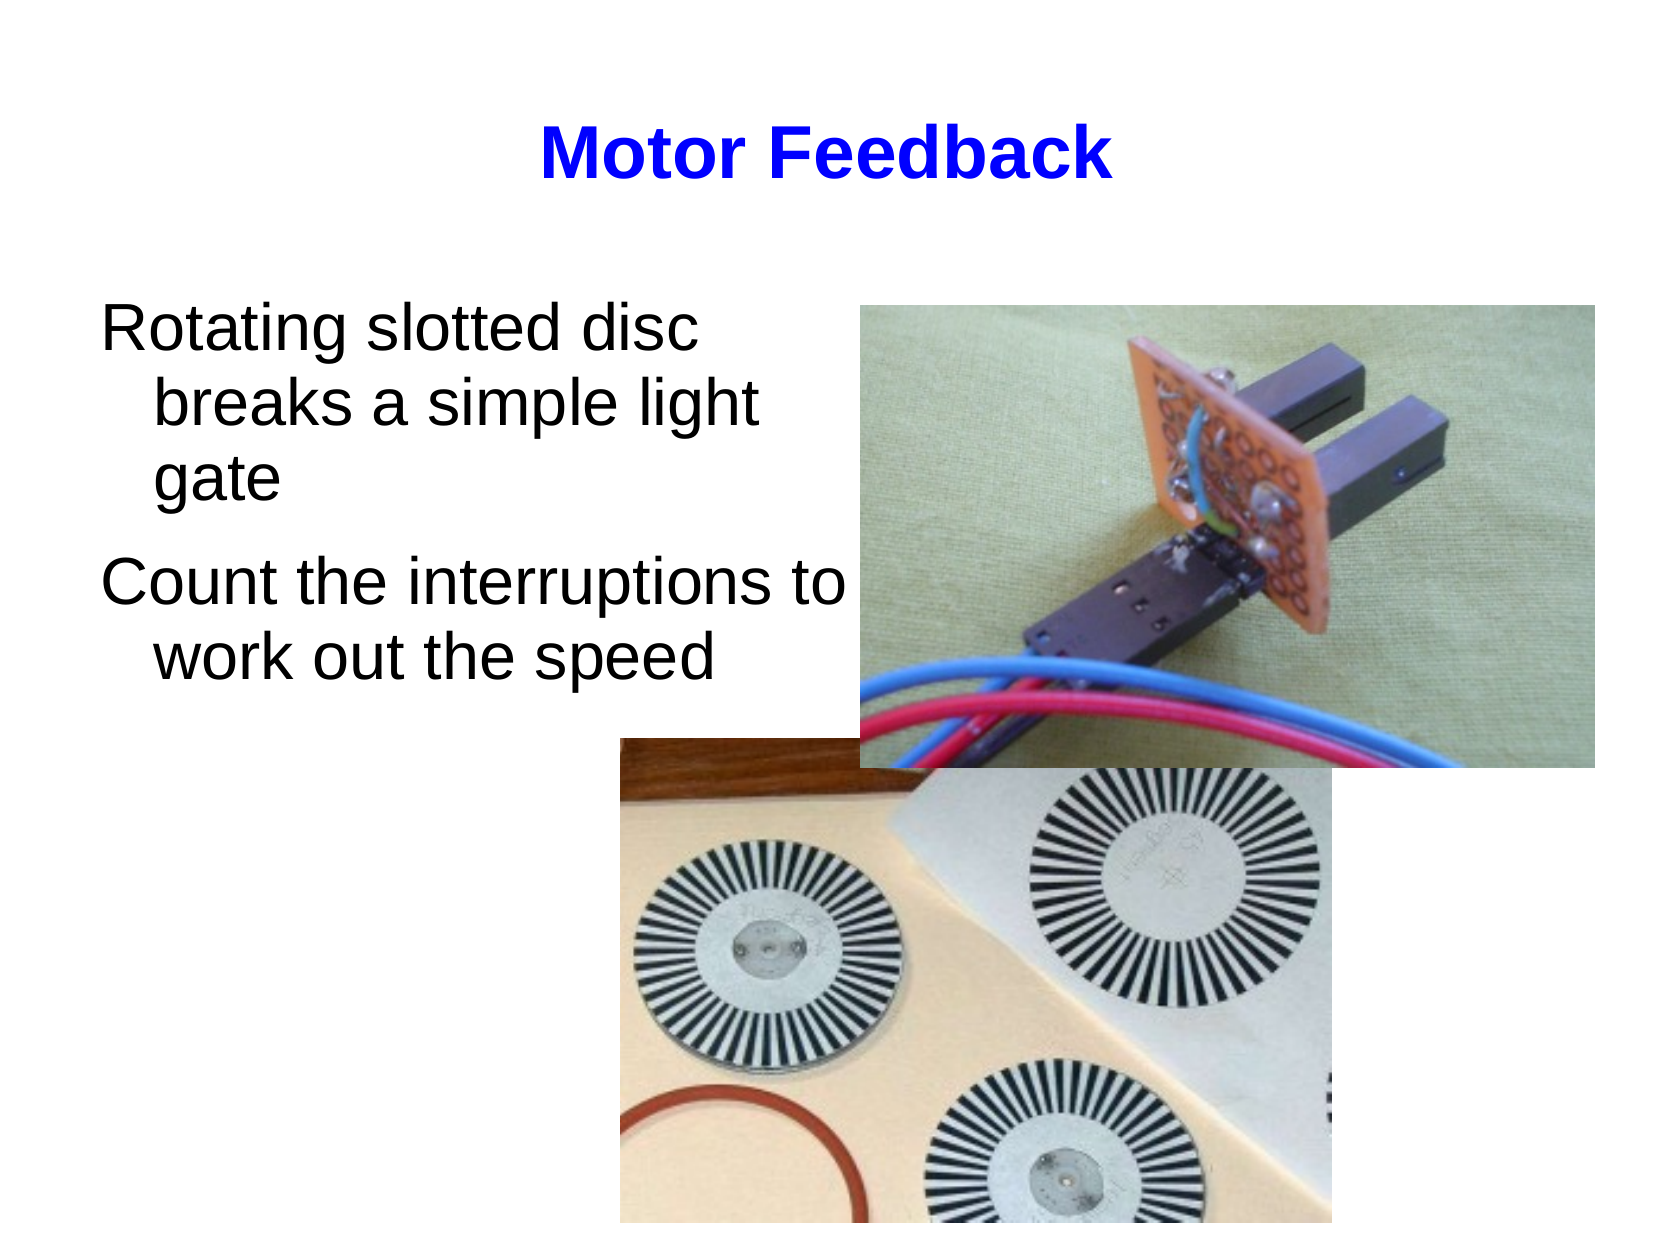

# Motor Feedback
Rotating slotted disc breaks a simple light gate
Count the interruptions to work out the speed